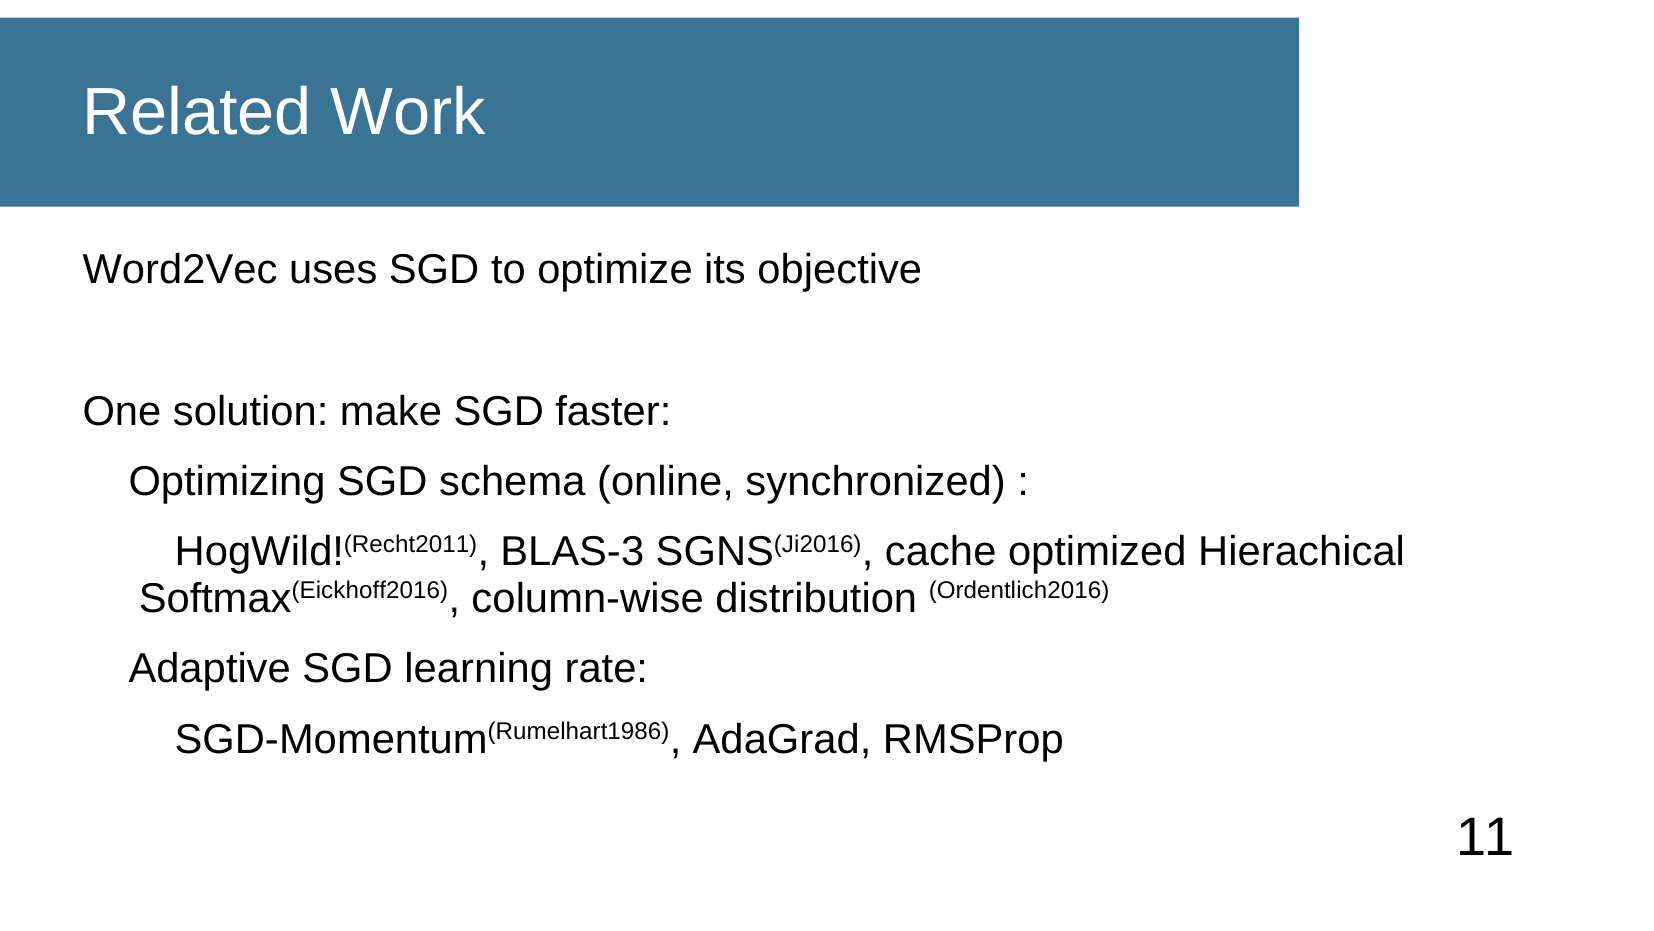

# Related Work
Word2Vec uses SGD to optimize its objective
One solution: make SGD faster:
 Optimizing SGD schema (online, synchronized) :
 HogWild!(Recht2011), BLAS-3 SGNS(Ji2016), cache optimized Hierachical Softmax(Eickhoff2016), column-wise distribution (Ordentlich2016)
 Adaptive SGD learning rate:
 SGD-Momentum(Rumelhart1986), AdaGrad, RMSProp